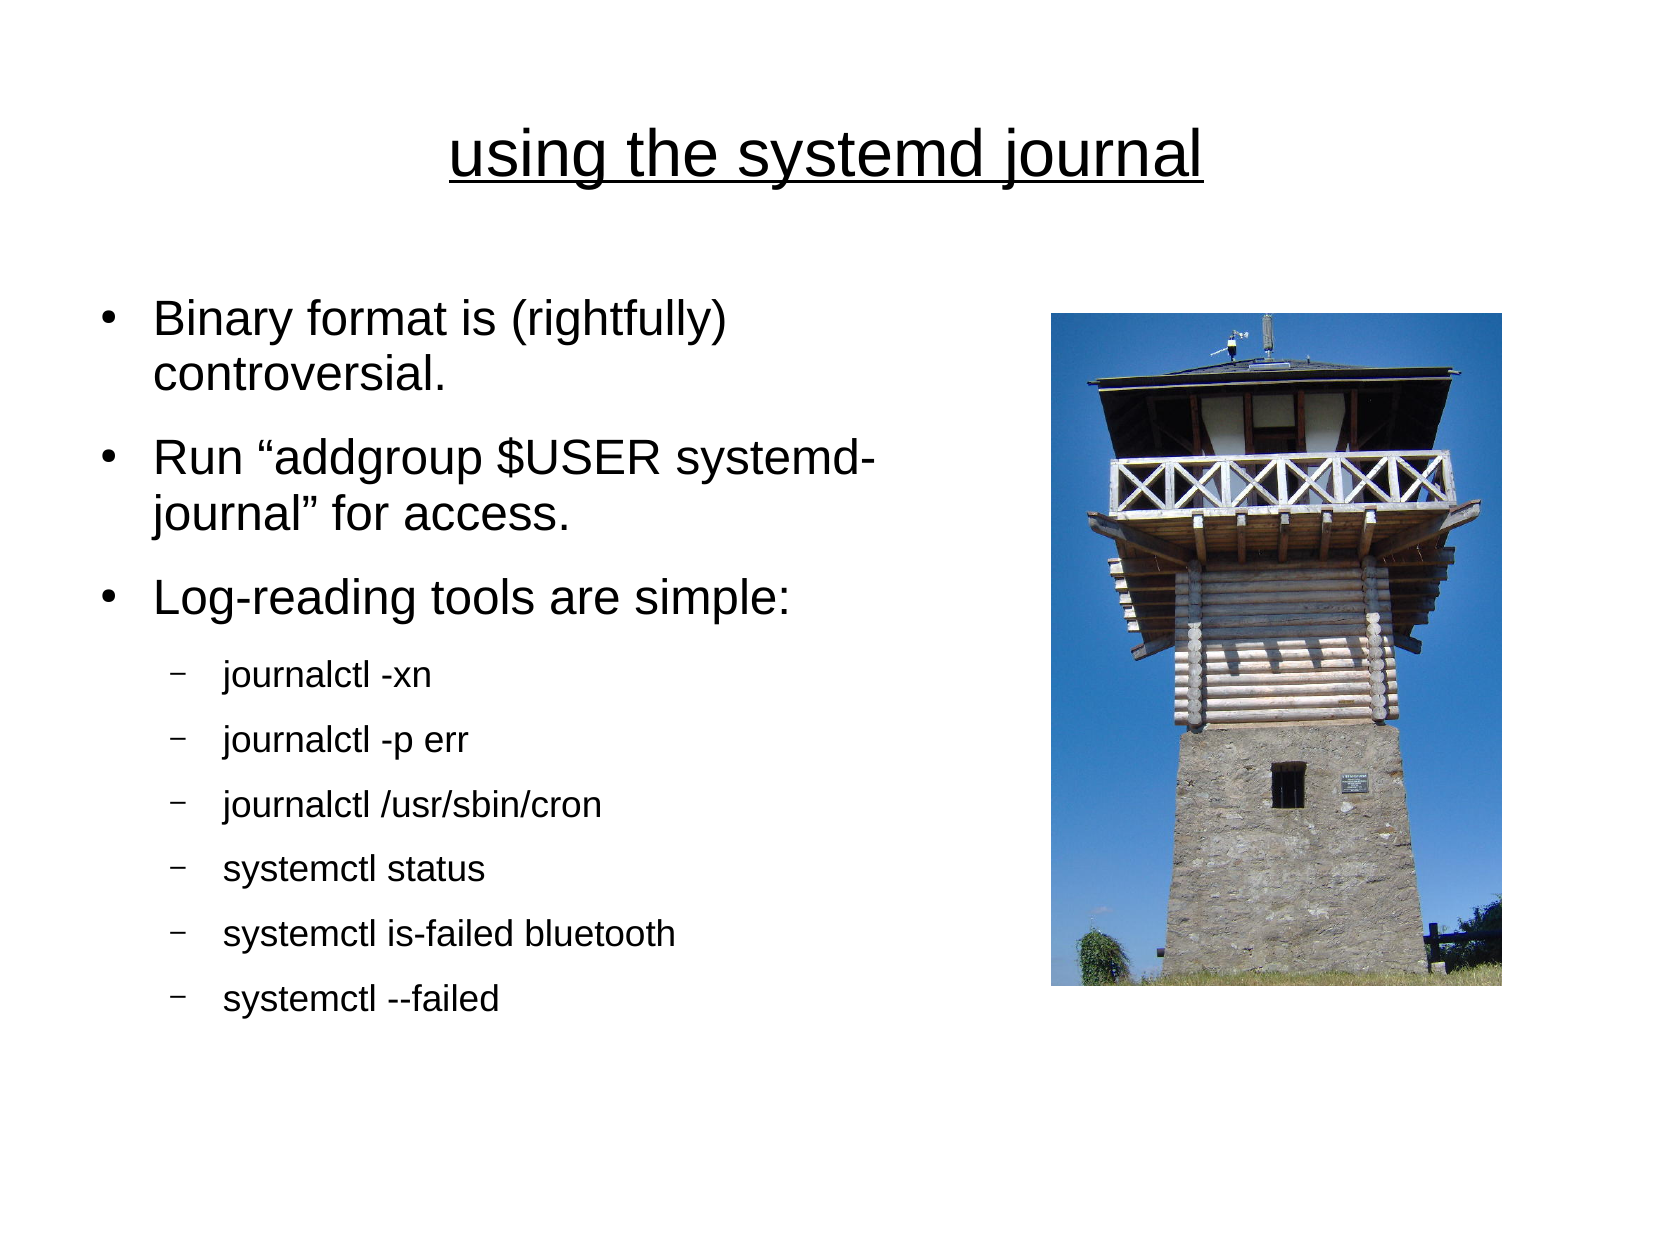

# using the systemd journal
Binary format is (rightfully) controversial.
Run “addgroup $USER systemd-journal” for access.
Log-reading tools are simple:
journalctl -xn
journalctl -p err
journalctl /usr/sbin/cron
systemctl status
systemctl is-failed bluetooth
systemctl --failed